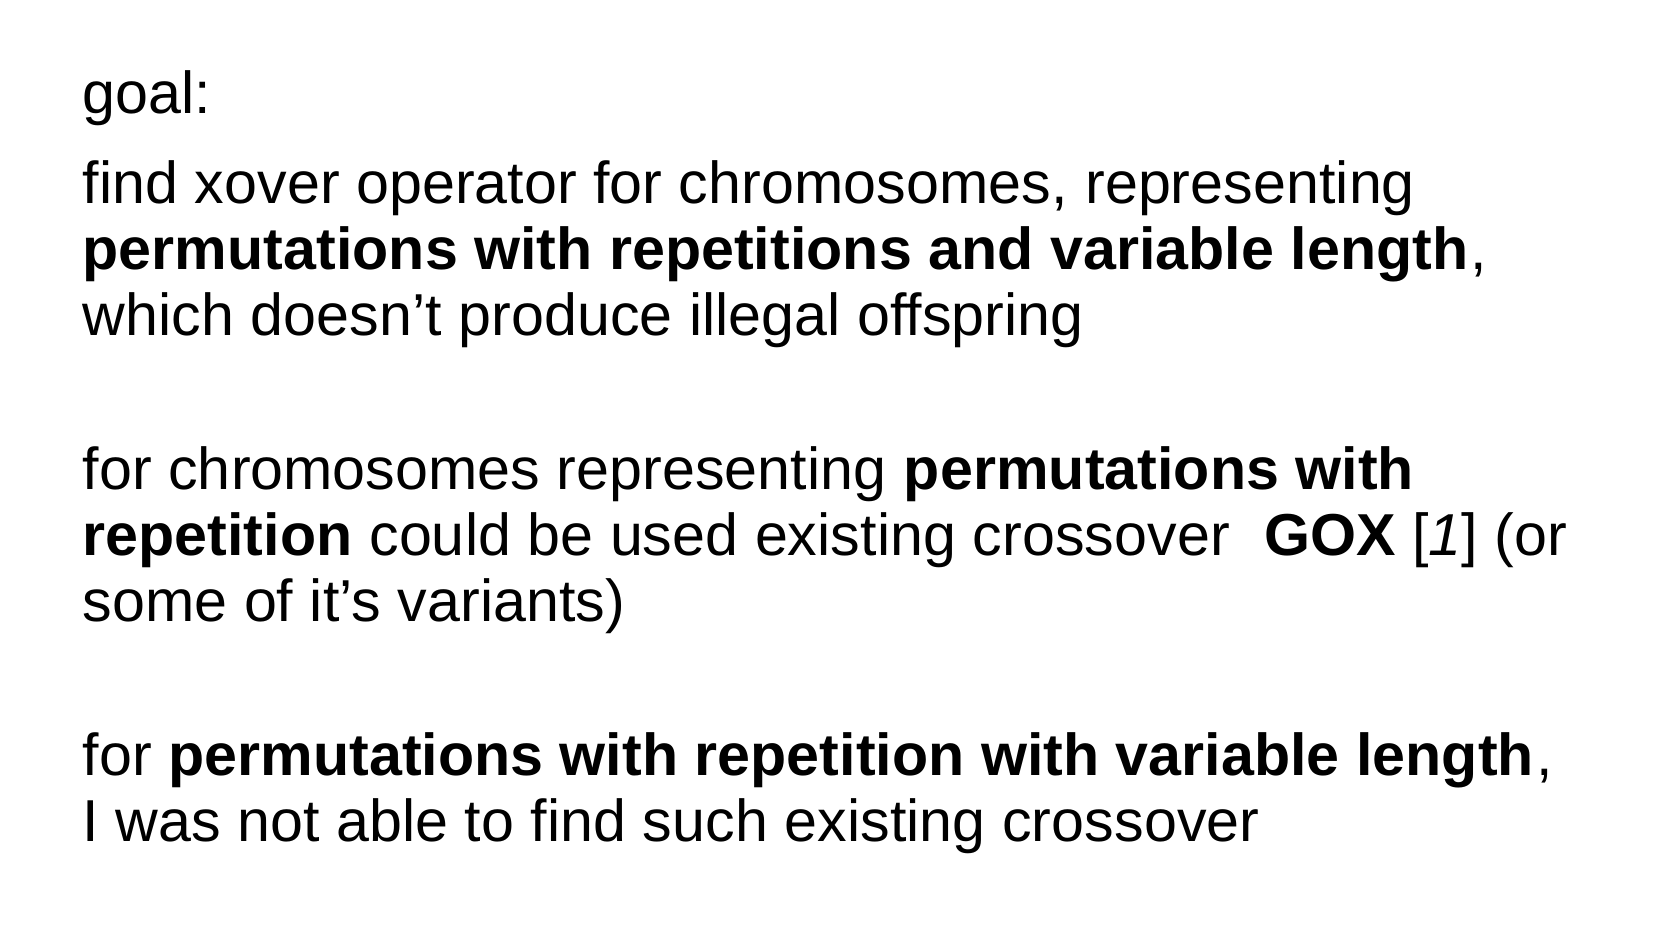

# goal:
find xover operator for chromosomes, representing permutations with repetitions and variable length, which doesn’t produce illegal offspring
for chromosomes representing permutations with repetition could be used existing crossover GOX [1] (or some of it’s variants)
for permutations with repetition with variable length, I was not able to find such existing crossover